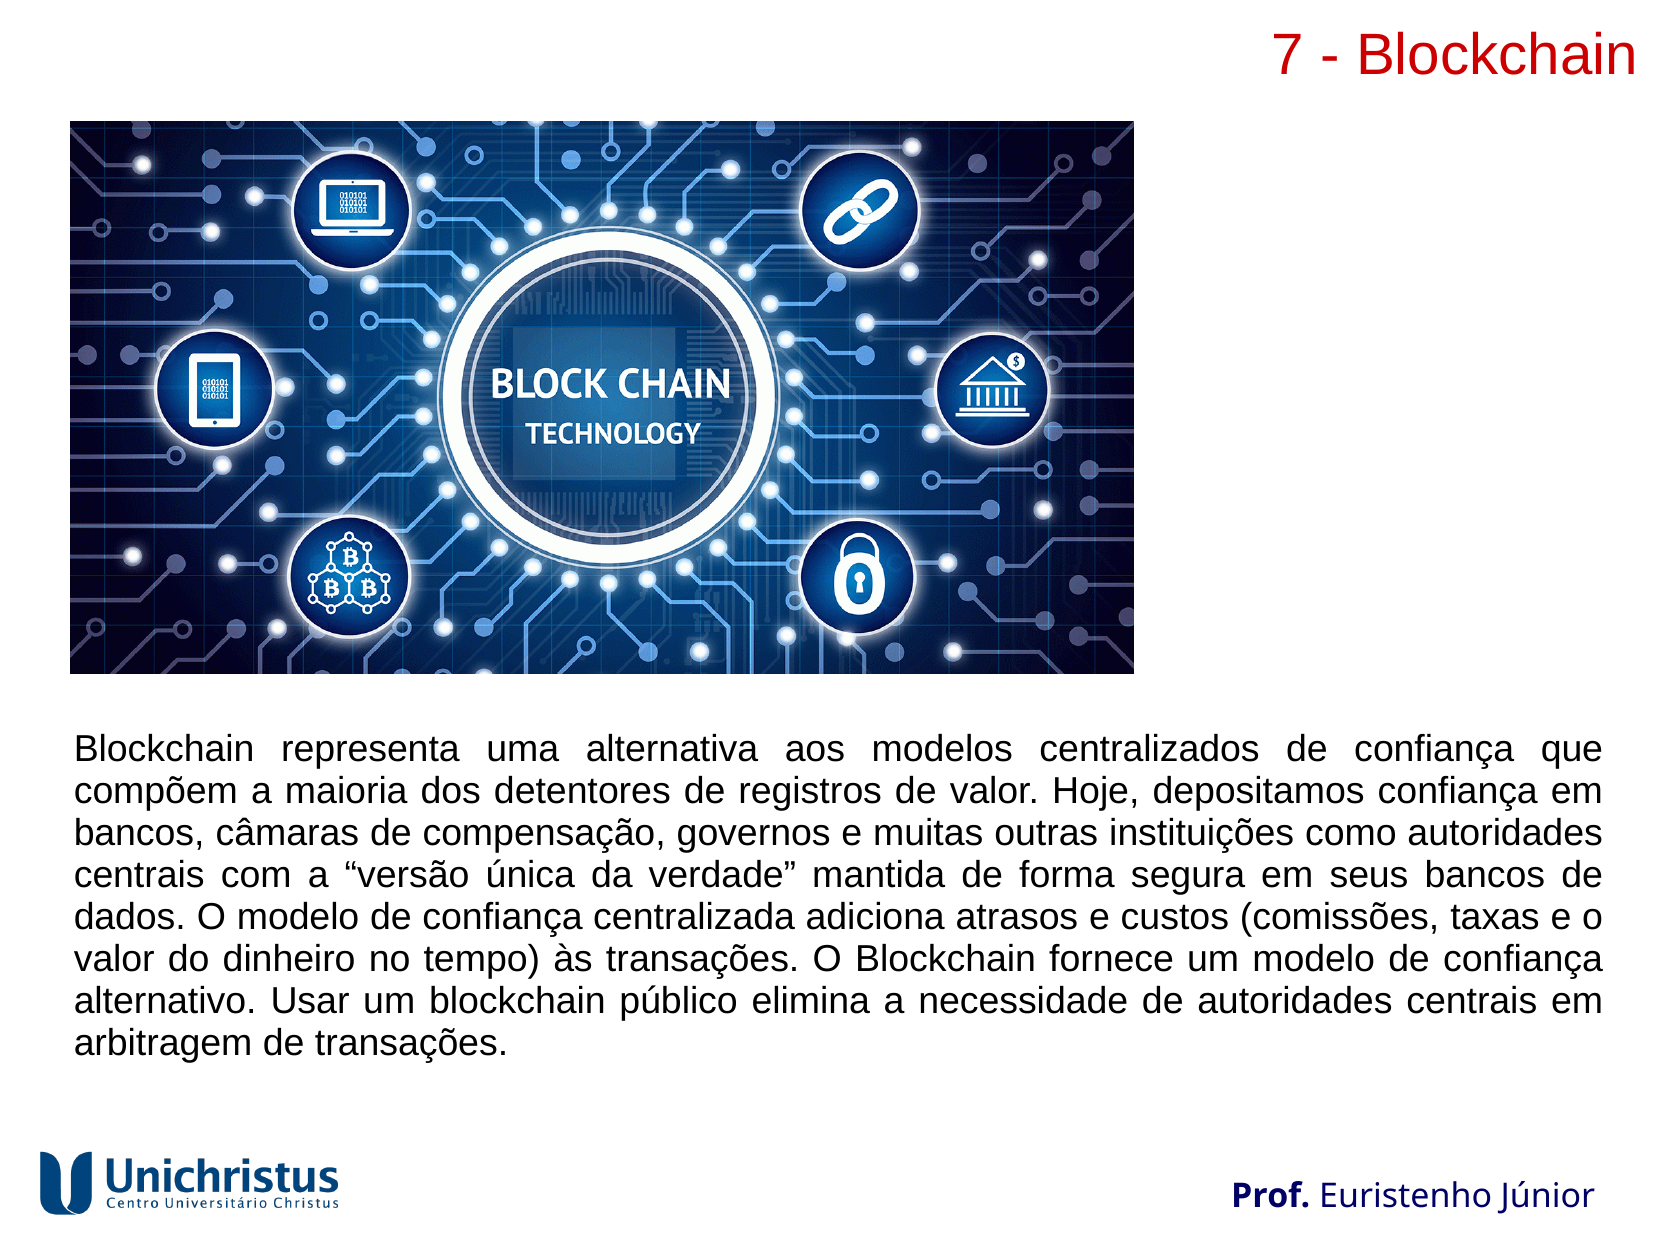

7 - Blockchain
Blockchain representa uma alternativa aos modelos centralizados de confiança que compõem a maioria dos detentores de registros de valor. Hoje, depositamos confiança em bancos, câmaras de compensação, governos e muitas outras instituições como autoridades centrais com a “versão única da verdade” mantida de forma segura em seus bancos de dados. O modelo de confiança centralizada adiciona atrasos e custos (comissões, taxas e o valor do dinheiro no tempo) às transações. O Blockchain fornece um modelo de confiança alternativo. Usar um blockchain público elimina a necessidade de autoridades centrais em arbitragem de transações.
Prof. Euristenho Júnior